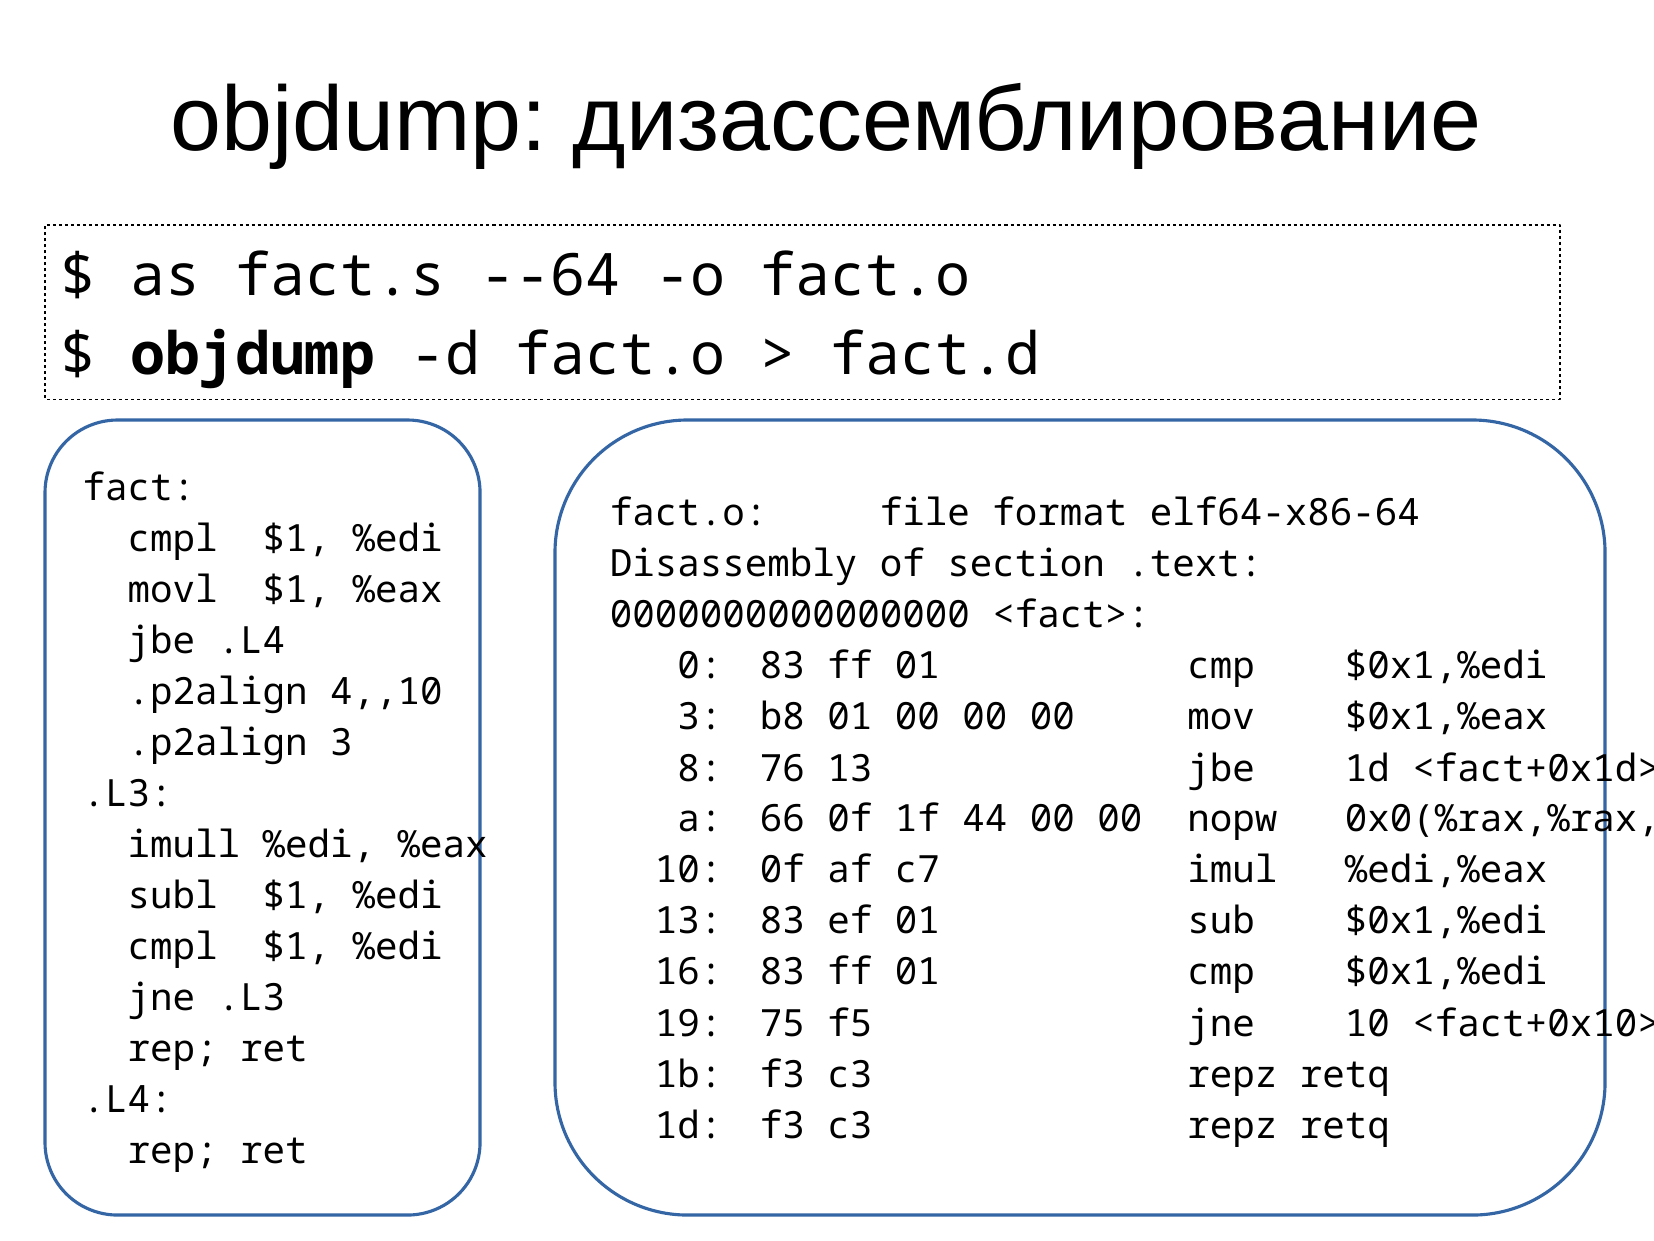

# objdump: дизассемблирование
$ as fact.s --64 -o fact.o
$ objdump -d fact.o > fact.d
fact:
 cmpl $1, %edi
 movl $1, %eax
 jbe .L4
 .p2align 4,,10
 .p2align 3
.L3:
 imull %edi, %eax
 subl $1, %edi
 cmpl $1, %edi
 jne .L3
 rep; ret
.L4:
 rep; ret
fact.o: file format elf64-x86-64
Disassembly of section .text:
0000000000000000 <fact>:
 0:	83 ff 01 cmp $0x1,%edi
 3:	b8 01 00 00 00 mov $0x1,%eax
 8:	76 13 jbe 1d <fact+0x1d>
 a:	66 0f 1f 44 00 00 nopw 0x0(%rax,%rax,1)
 10:	0f af c7 imul %edi,%eax
 13:	83 ef 01 sub $0x1,%edi
 16:	83 ff 01 cmp $0x1,%edi
 19:	75 f5 jne 10 <fact+0x10>
 1b:	f3 c3 repz retq
 1d:	f3 c3 repz retq